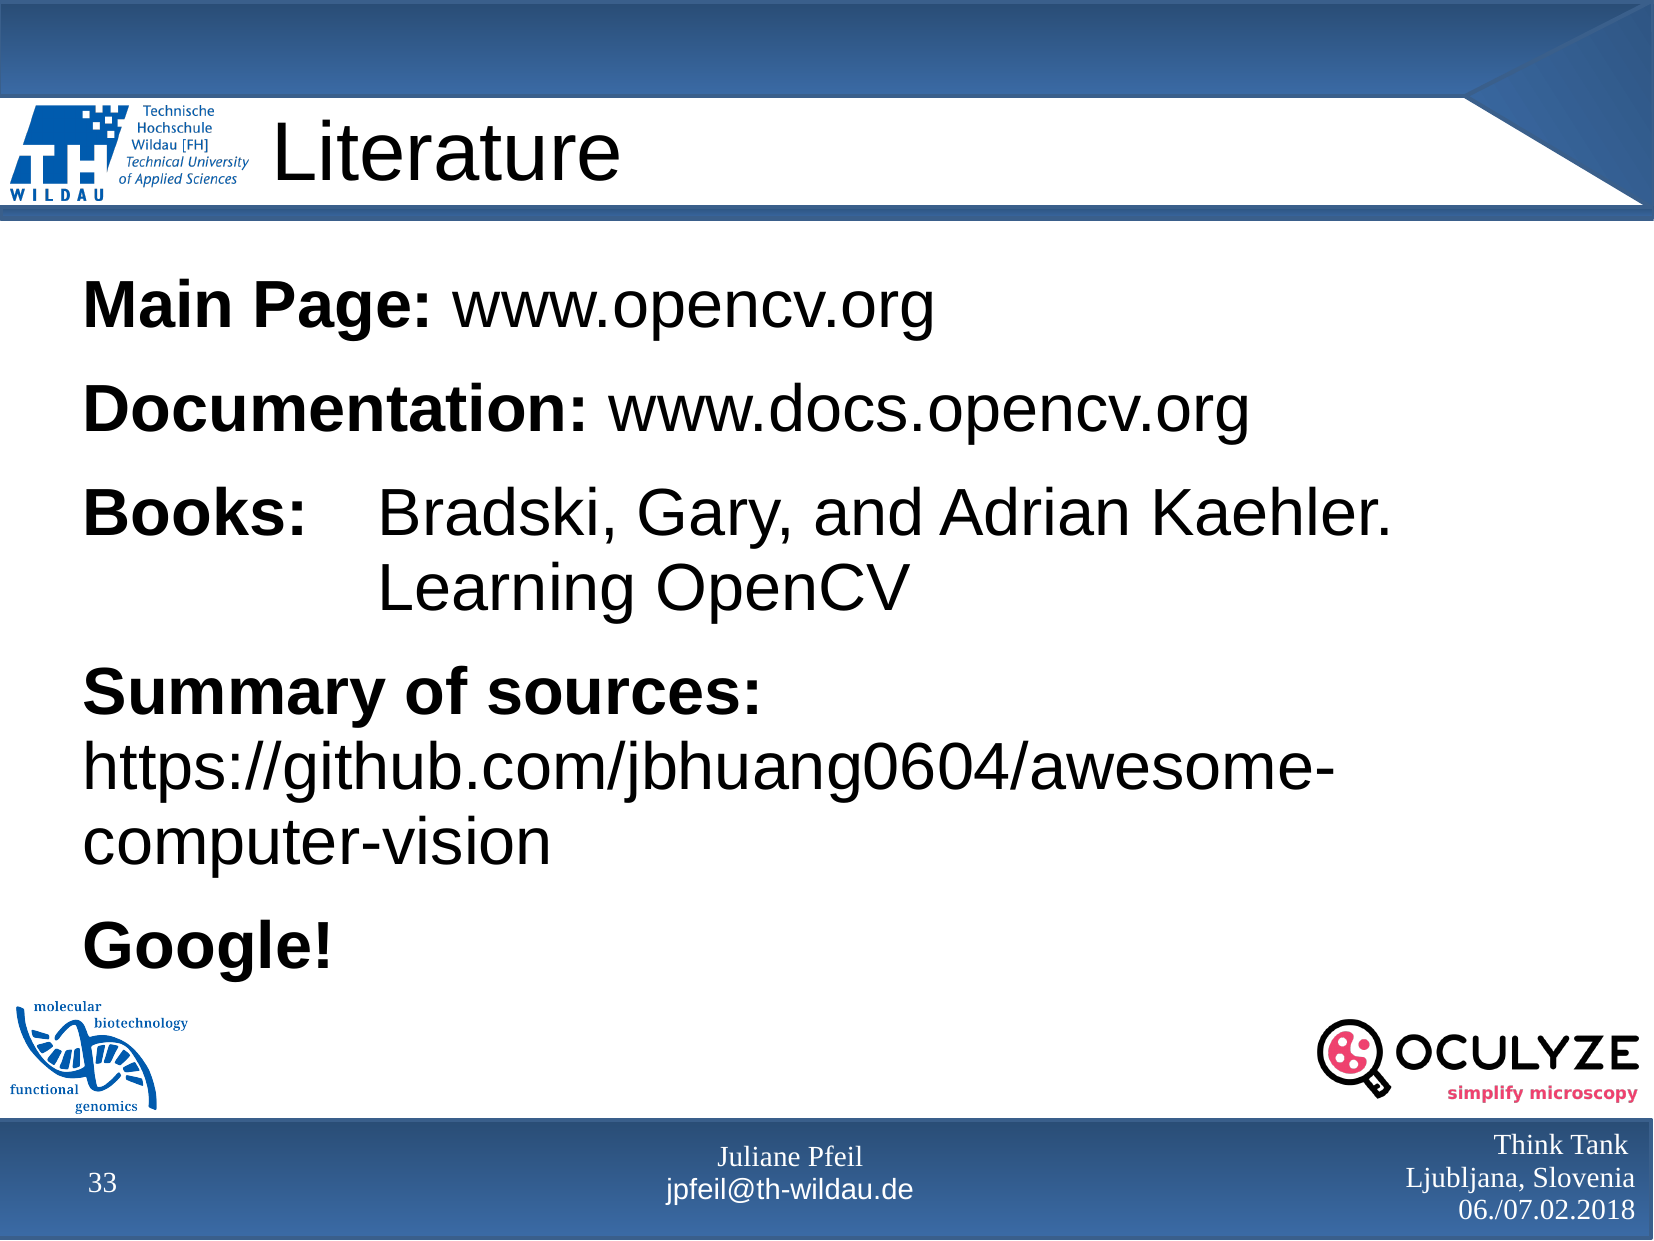

# Literature
Main Page: www.opencv.org
Documentation: www.docs.opencv.org
Books: 	Bradski, Gary, and Adrian Kaehler. 						Learning OpenCV
Summary of sources: https://github.com/jbhuang0604/awesome-computer-vision
Google!